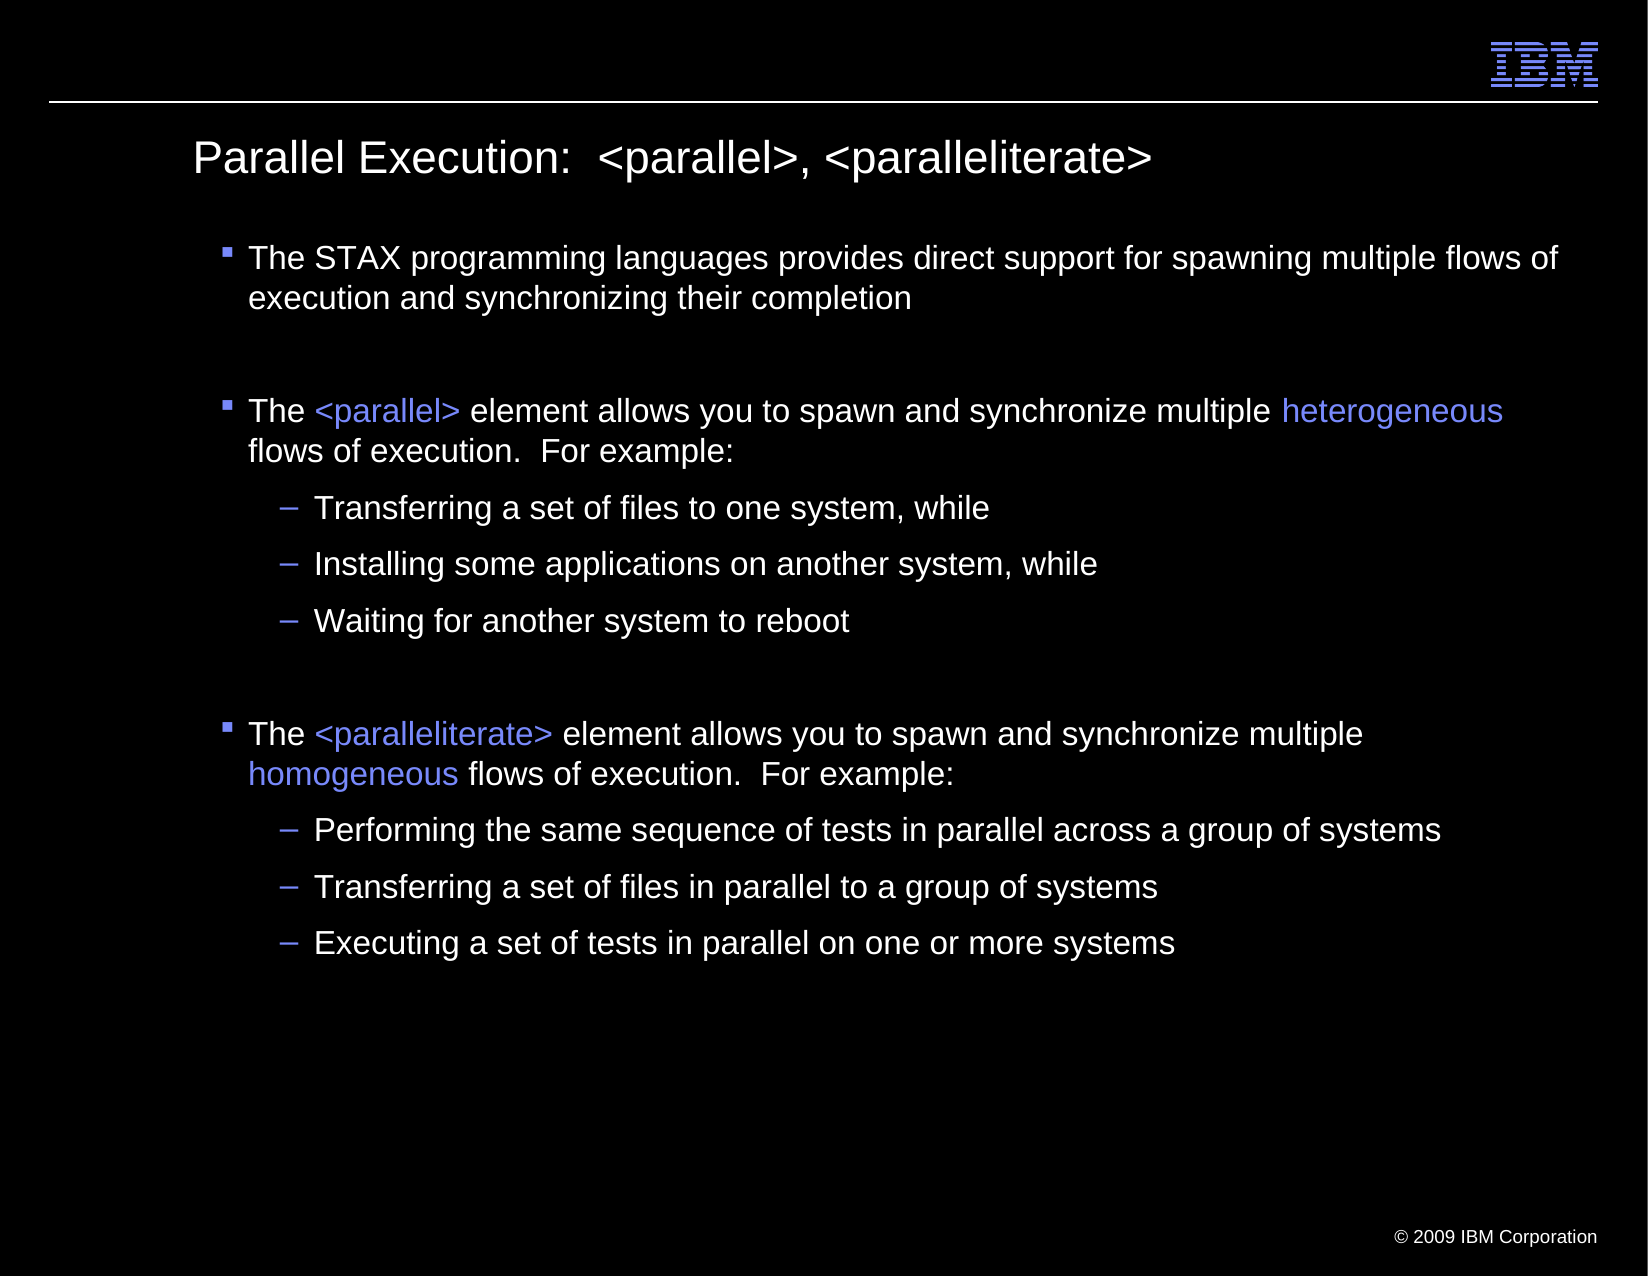

# Parallel Execution: <parallel>, <paralleliterate>
The STAX programming languages provides direct support for spawning multiple flows of execution and synchronizing their completion
The <parallel> element allows you to spawn and synchronize multiple heterogeneous flows of execution. For example:
Transferring a set of files to one system, while
Installing some applications on another system, while
Waiting for another system to reboot
The <paralleliterate> element allows you to spawn and synchronize multiple homogeneous flows of execution. For example:
Performing the same sequence of tests in parallel across a group of systems
Transferring a set of files in parallel to a group of systems
Executing a set of tests in parallel on one or more systems